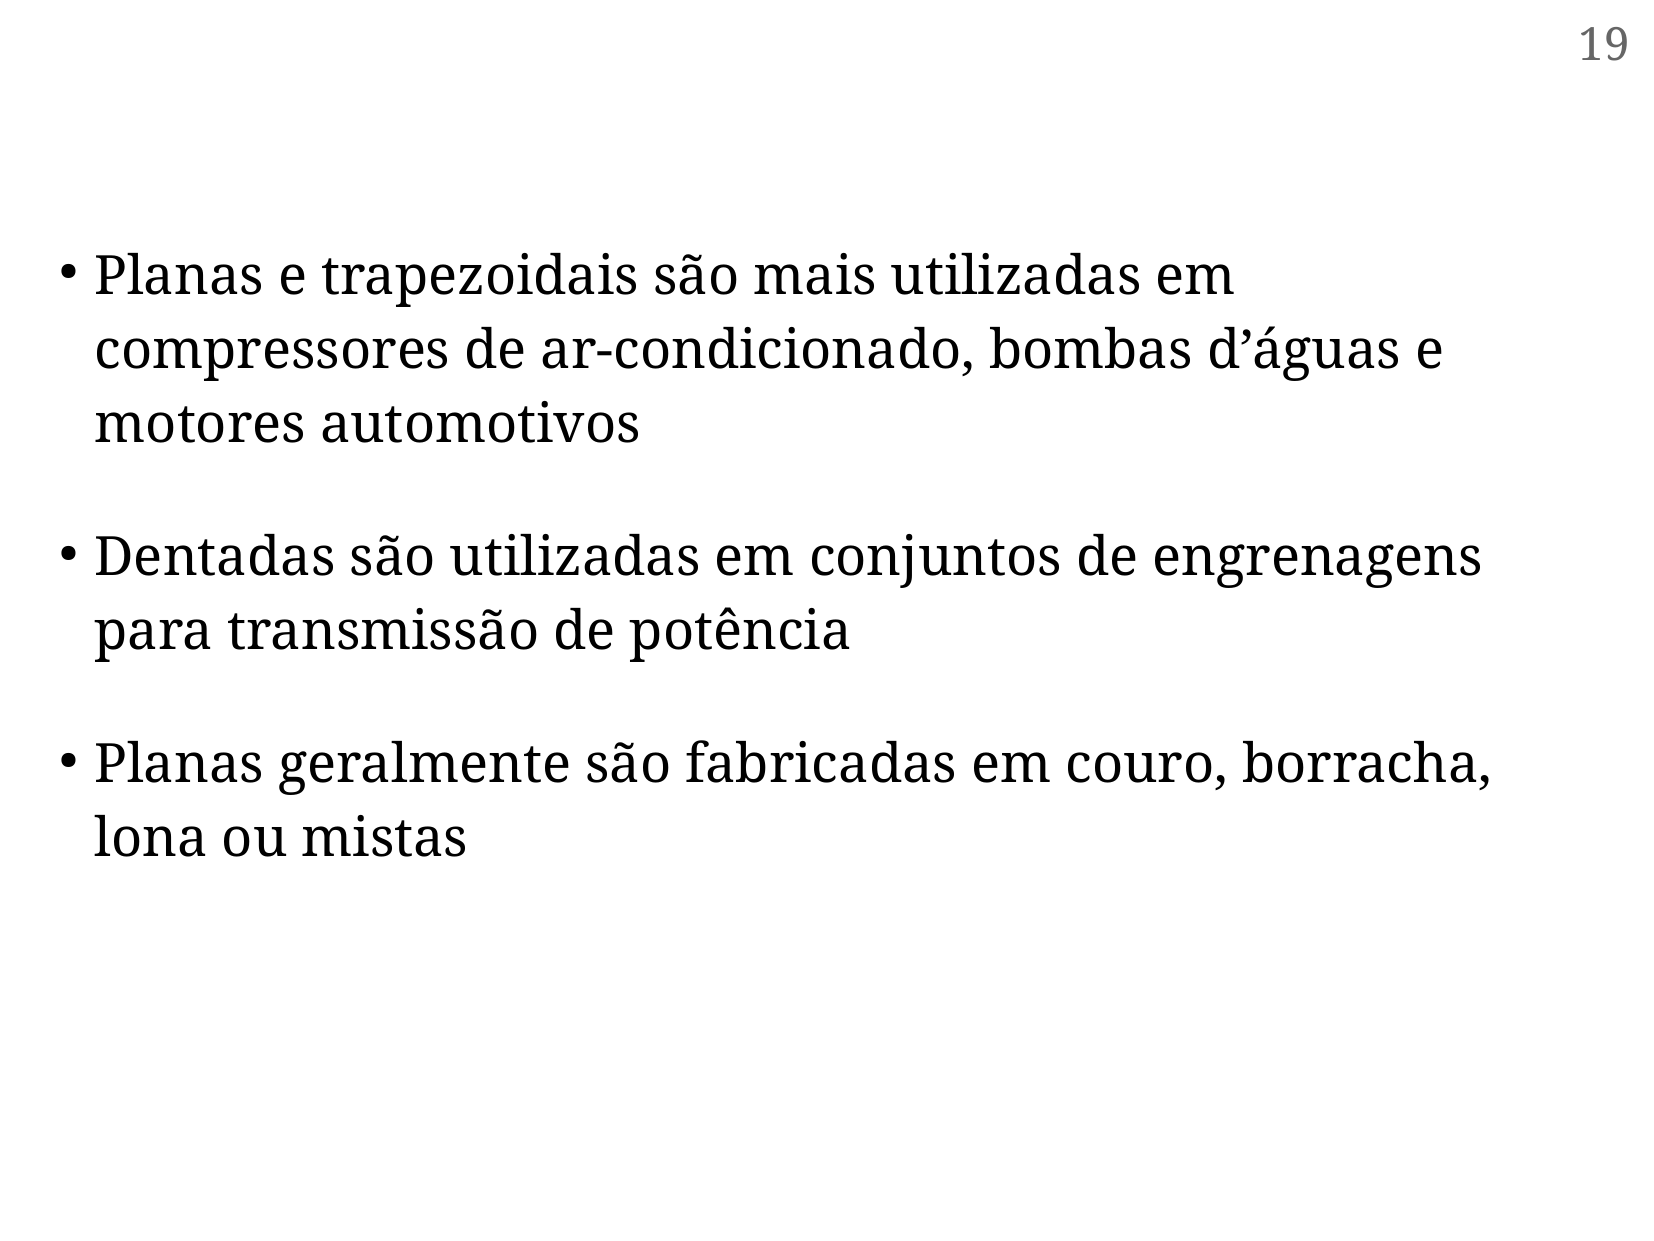

19
#
Planas e trapezoidais são mais utilizadas em compressores de ar-condicionado, bombas d’águas e motores automotivos
Dentadas são utilizadas em conjuntos de engrenagens para transmissão de potência
Planas geralmente são fabricadas em couro, borracha, lona ou mistas